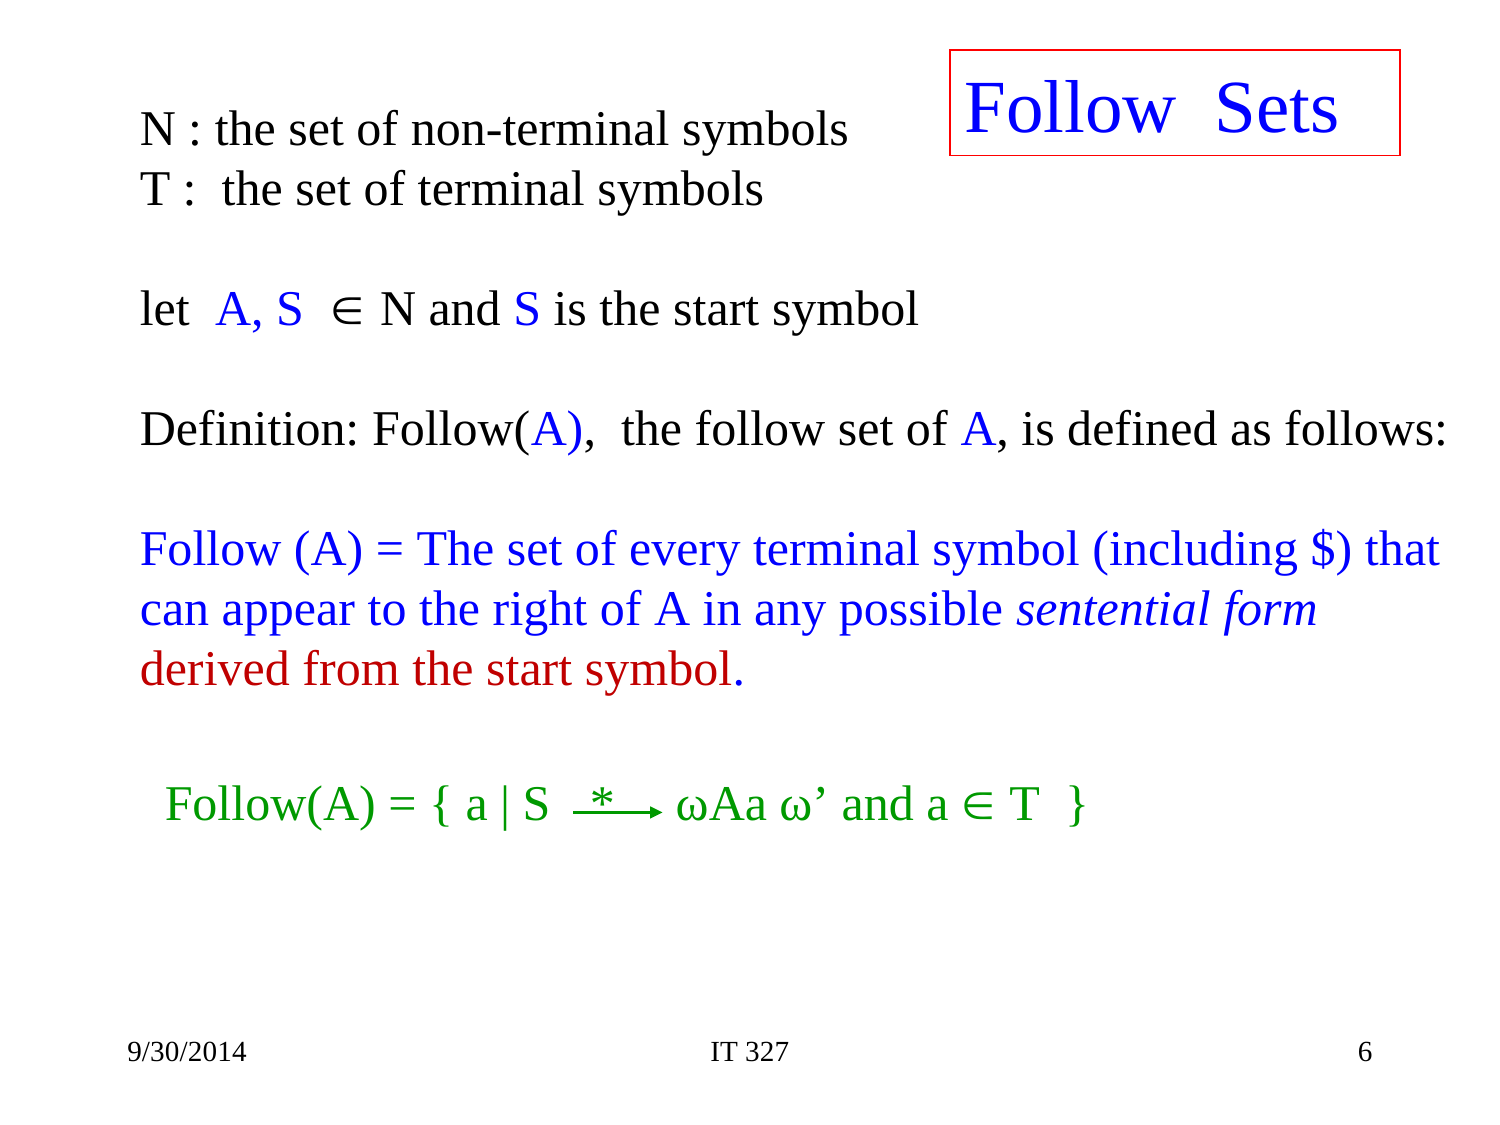

Follow Sets
N : the set of non-terminal symbols
T : the set of terminal symbols
let A, S  N and S is the start symbol
Definition: Follow(A), the follow set of A, is defined as follows:
Follow (A) = The set of every terminal symbol (including $) that
can appear to the right of A in any possible sentential form
derived from the start symbol.
Follow(A) = { a | S ωAa ω’ and a  T }
*
9/30/2014
IT 327